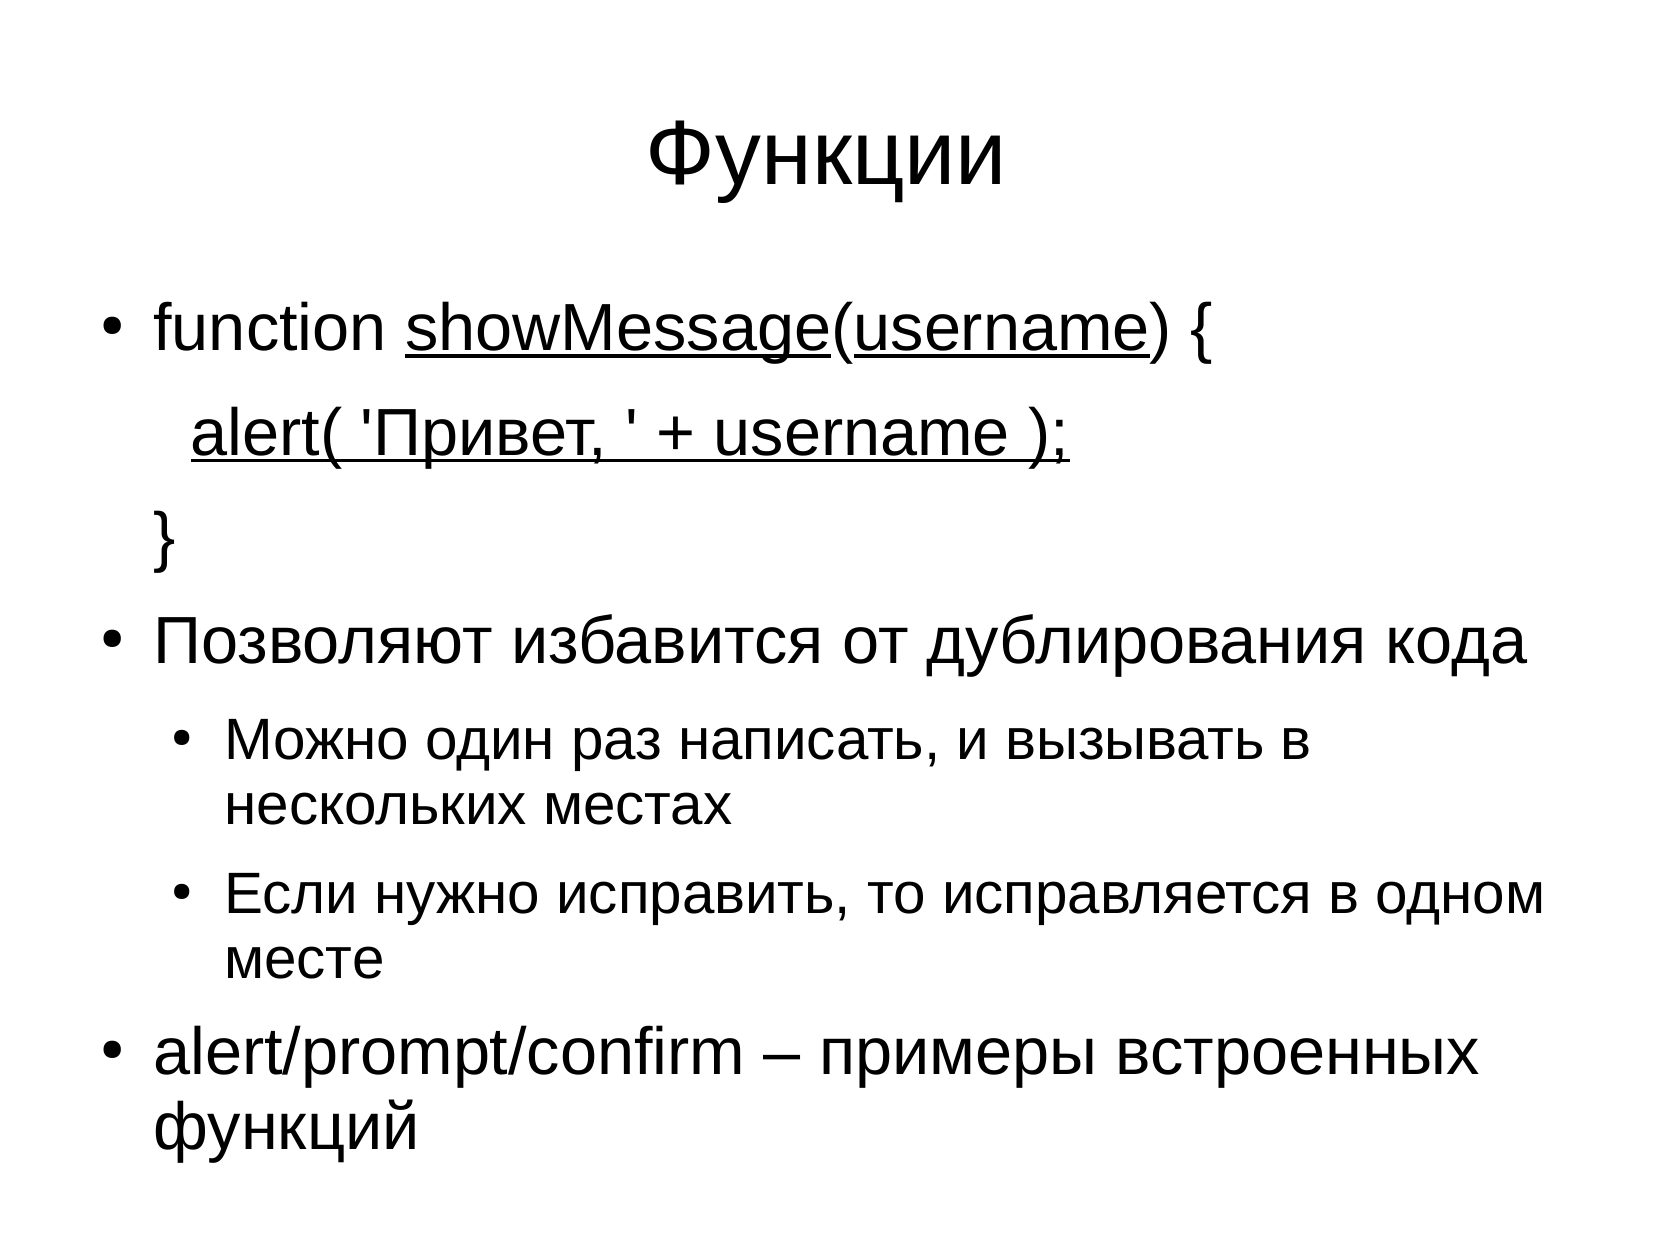

# Функции
function showMessage(username) {
 alert( 'Привет, ' + username );
}
Позволяют избавится от дублирования кода
Можно один раз написать, и вызывать в нескольких местах
Если нужно исправить, то исправляется в одном месте
alert/prompt/confirm – примеры встроенных функций